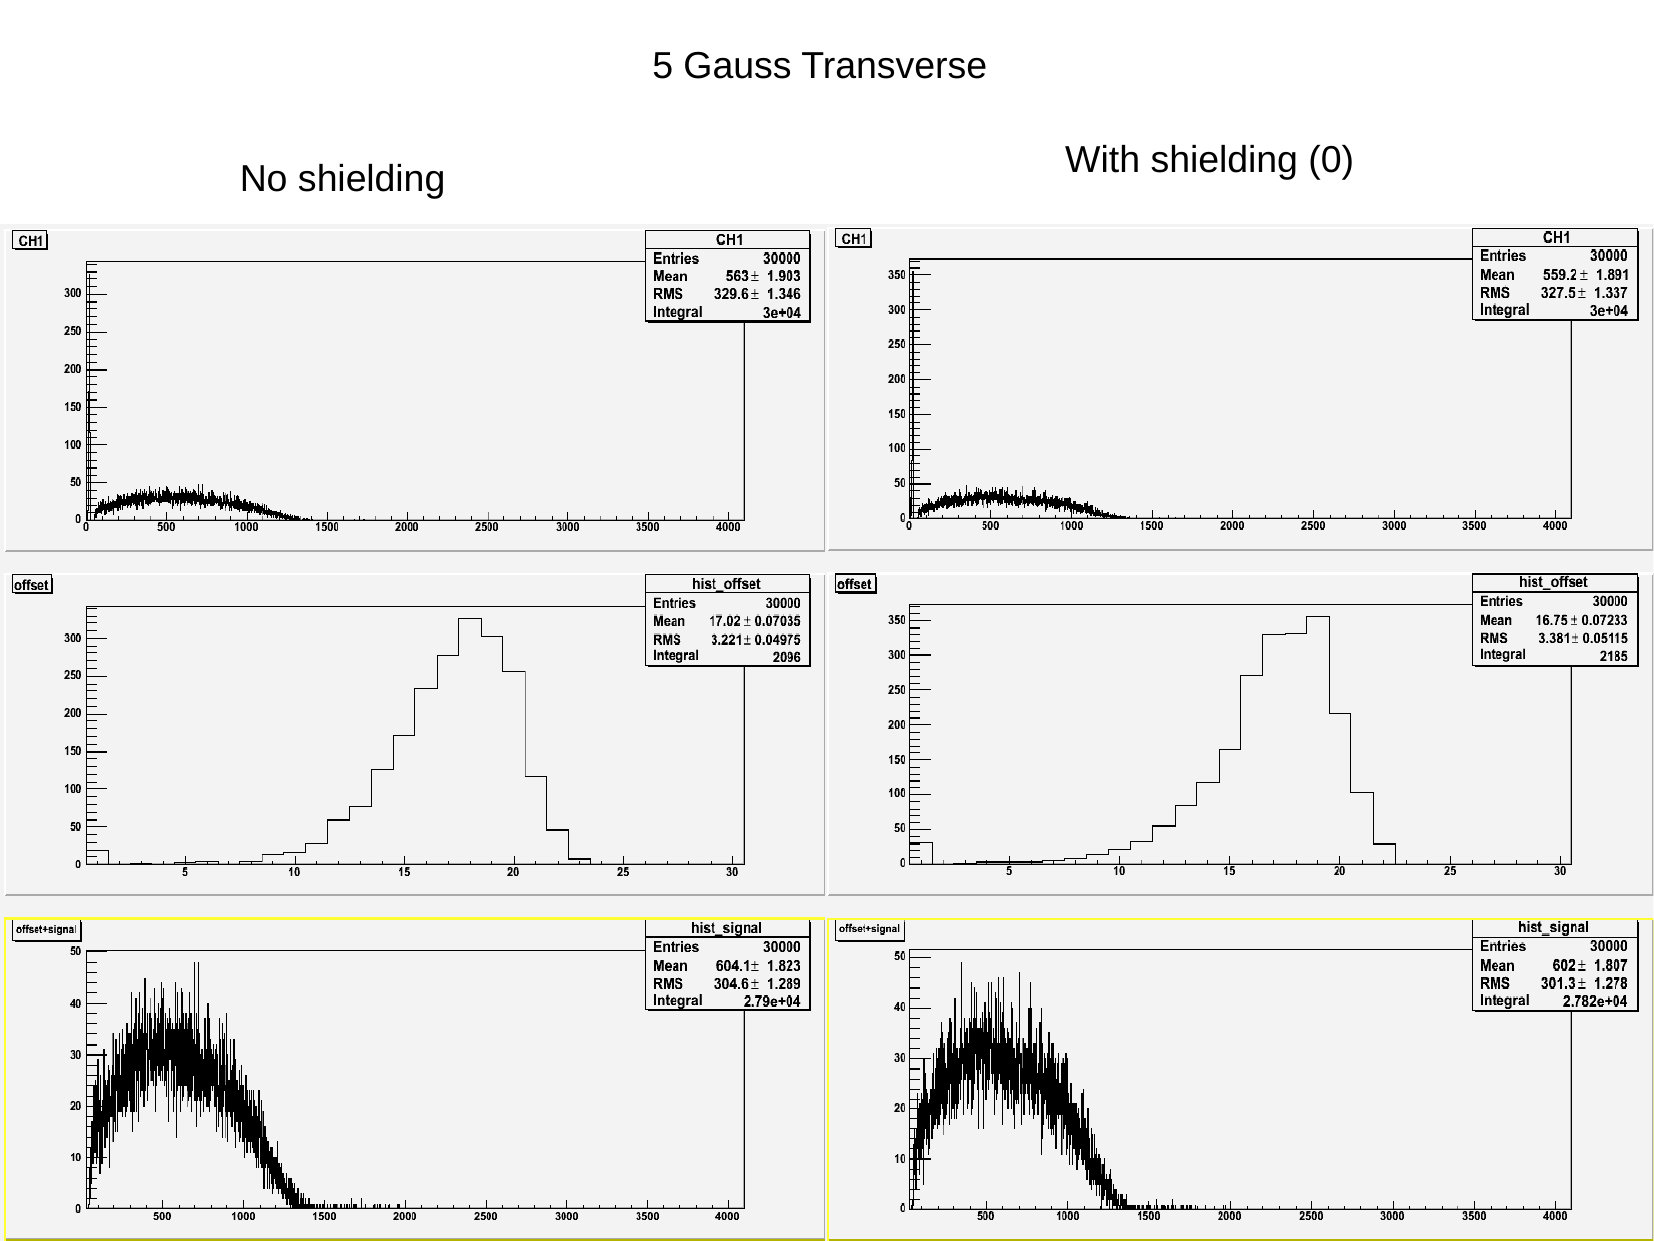

5 Gauss Transverse
With shielding (0)
No shielding